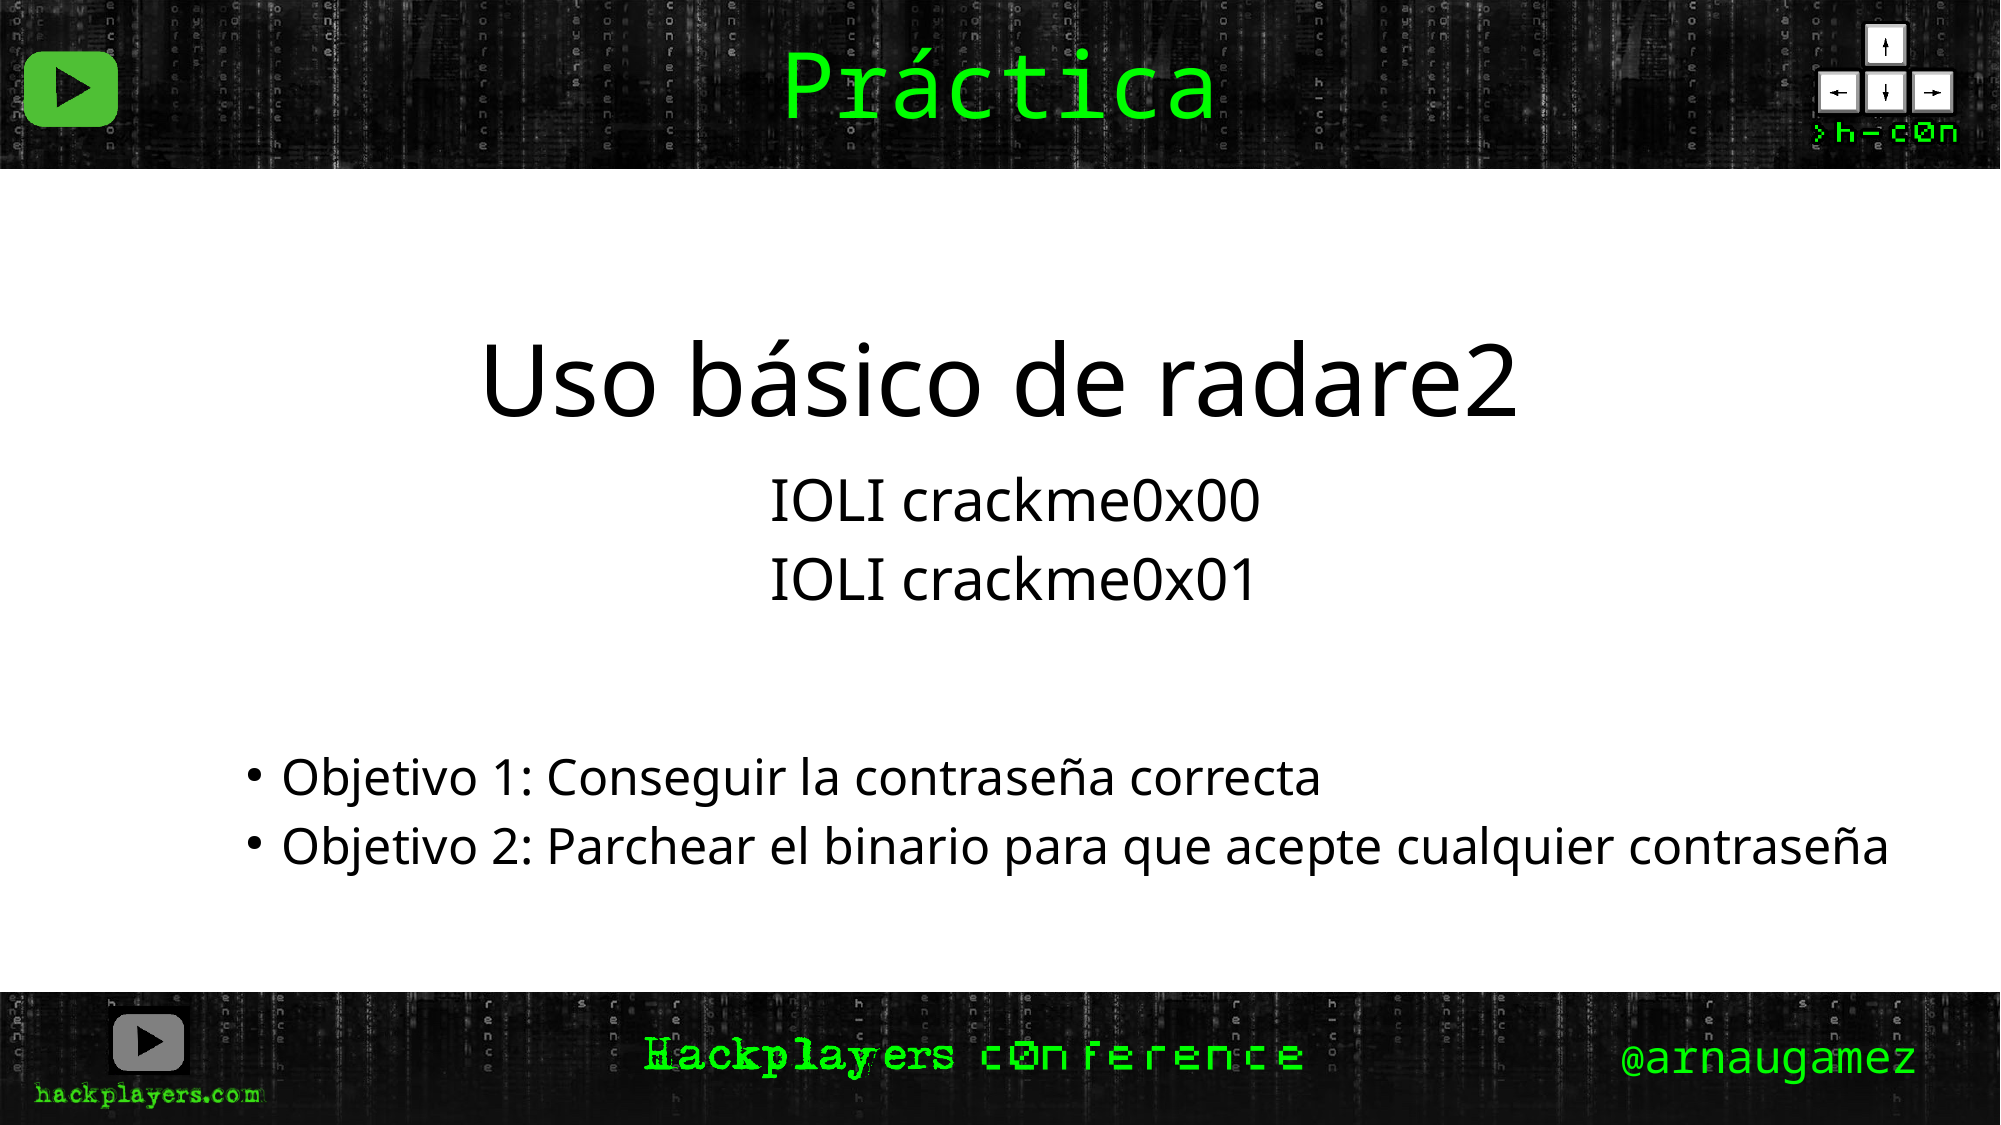

# Práctica
Uso básico de radare2
IOLI crackme0x00
IOLI crackme0x01
Objetivo 1: Conseguir la contraseña correcta
Objetivo 2: Parchear el binario para que acepte cualquier contraseña